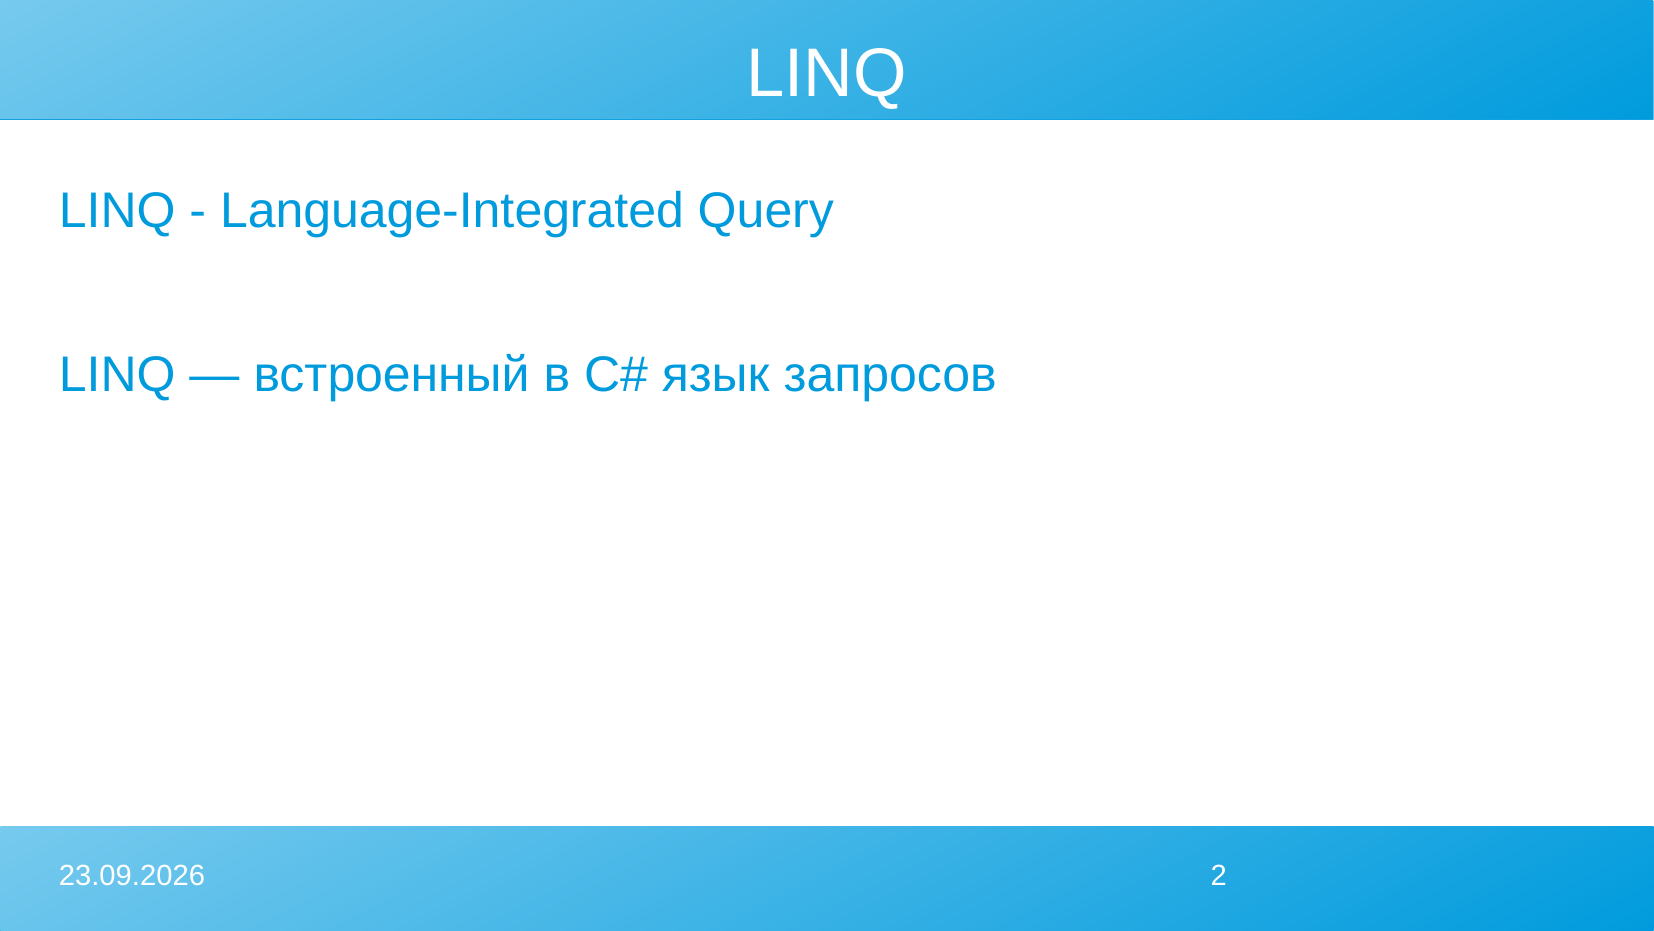

# LINQ
LINQ - Language-Integrated Query
LINQ — встроенный в C# язык запросов